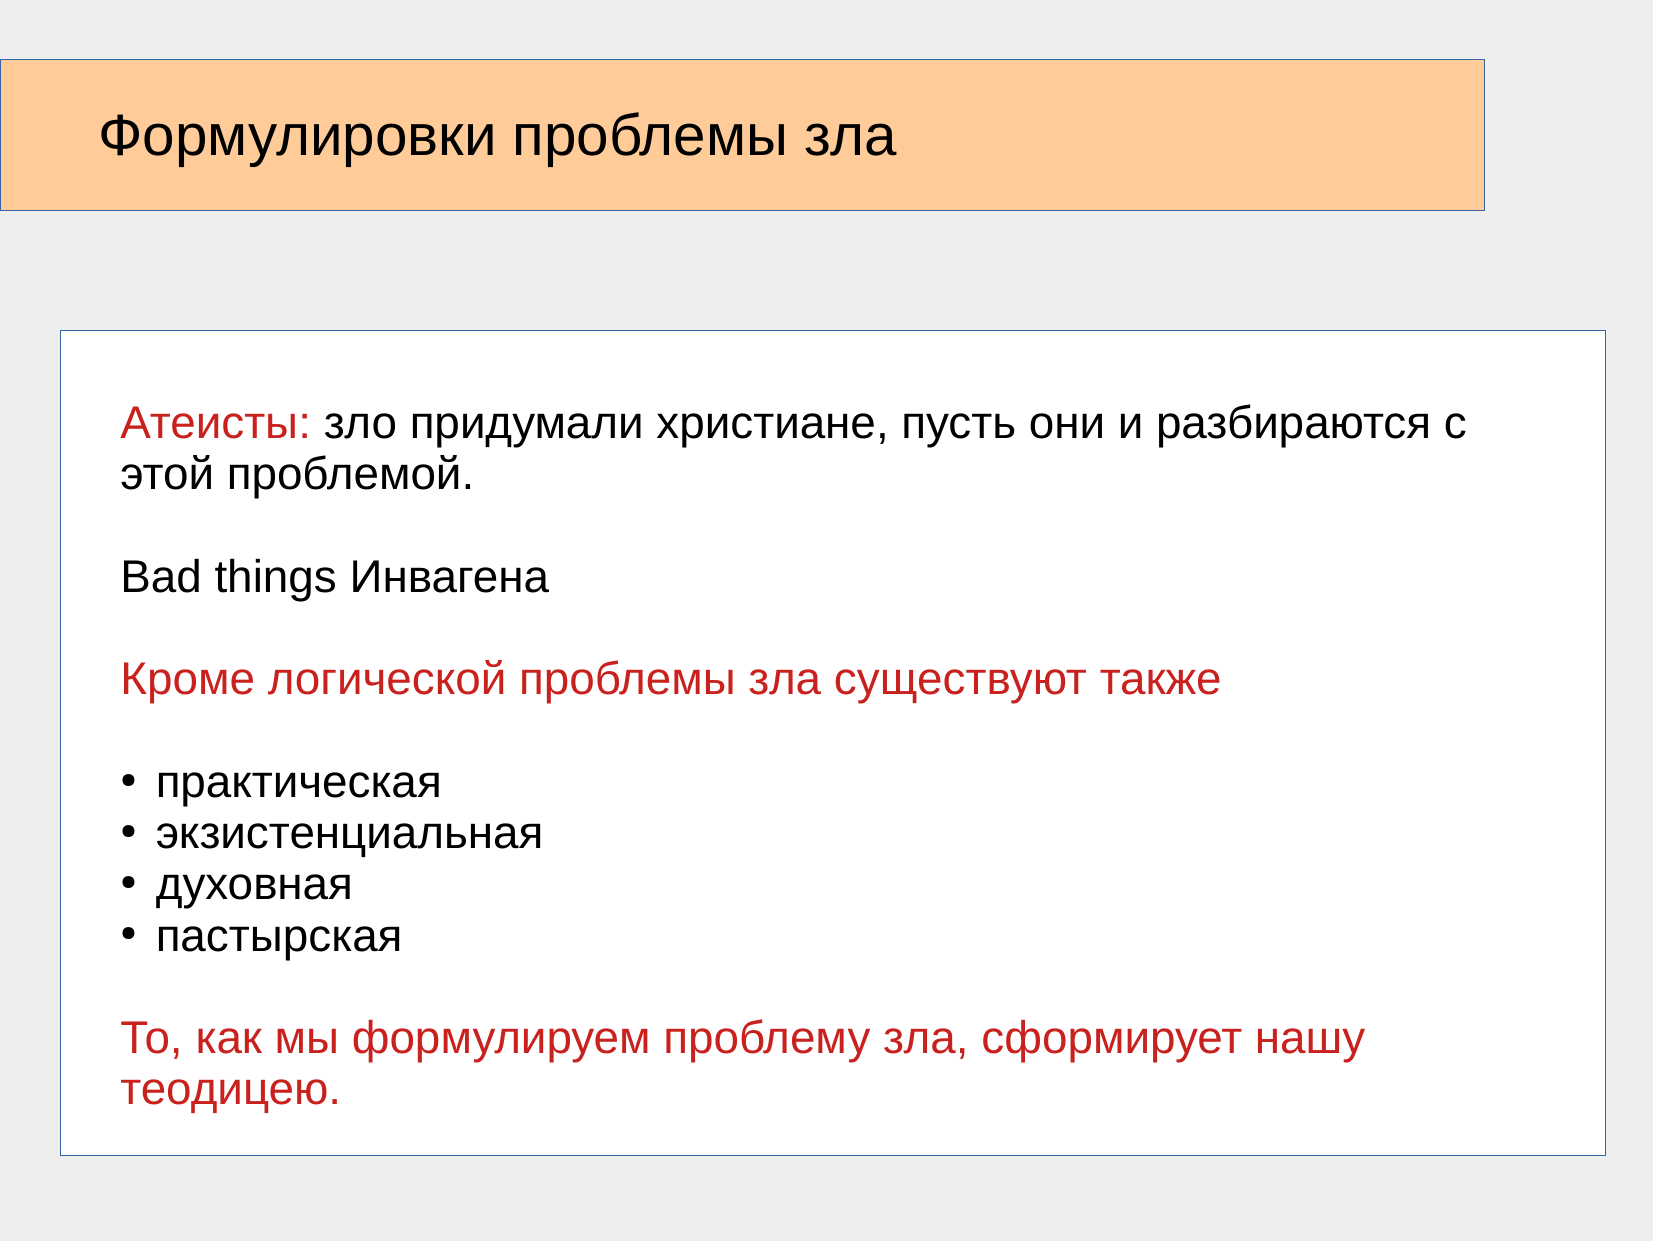

Формулировки проблемы зла
# Атеисты: зло придумали христиане, пусть они и разбираются с этой проблемой.
Bad things Инвагена
Кроме логической проблемы зла существуют также
практическая
экзистенциальная
духовная
пастырская
То, как мы формулируем проблему зла, сформирует нашу теодицею.